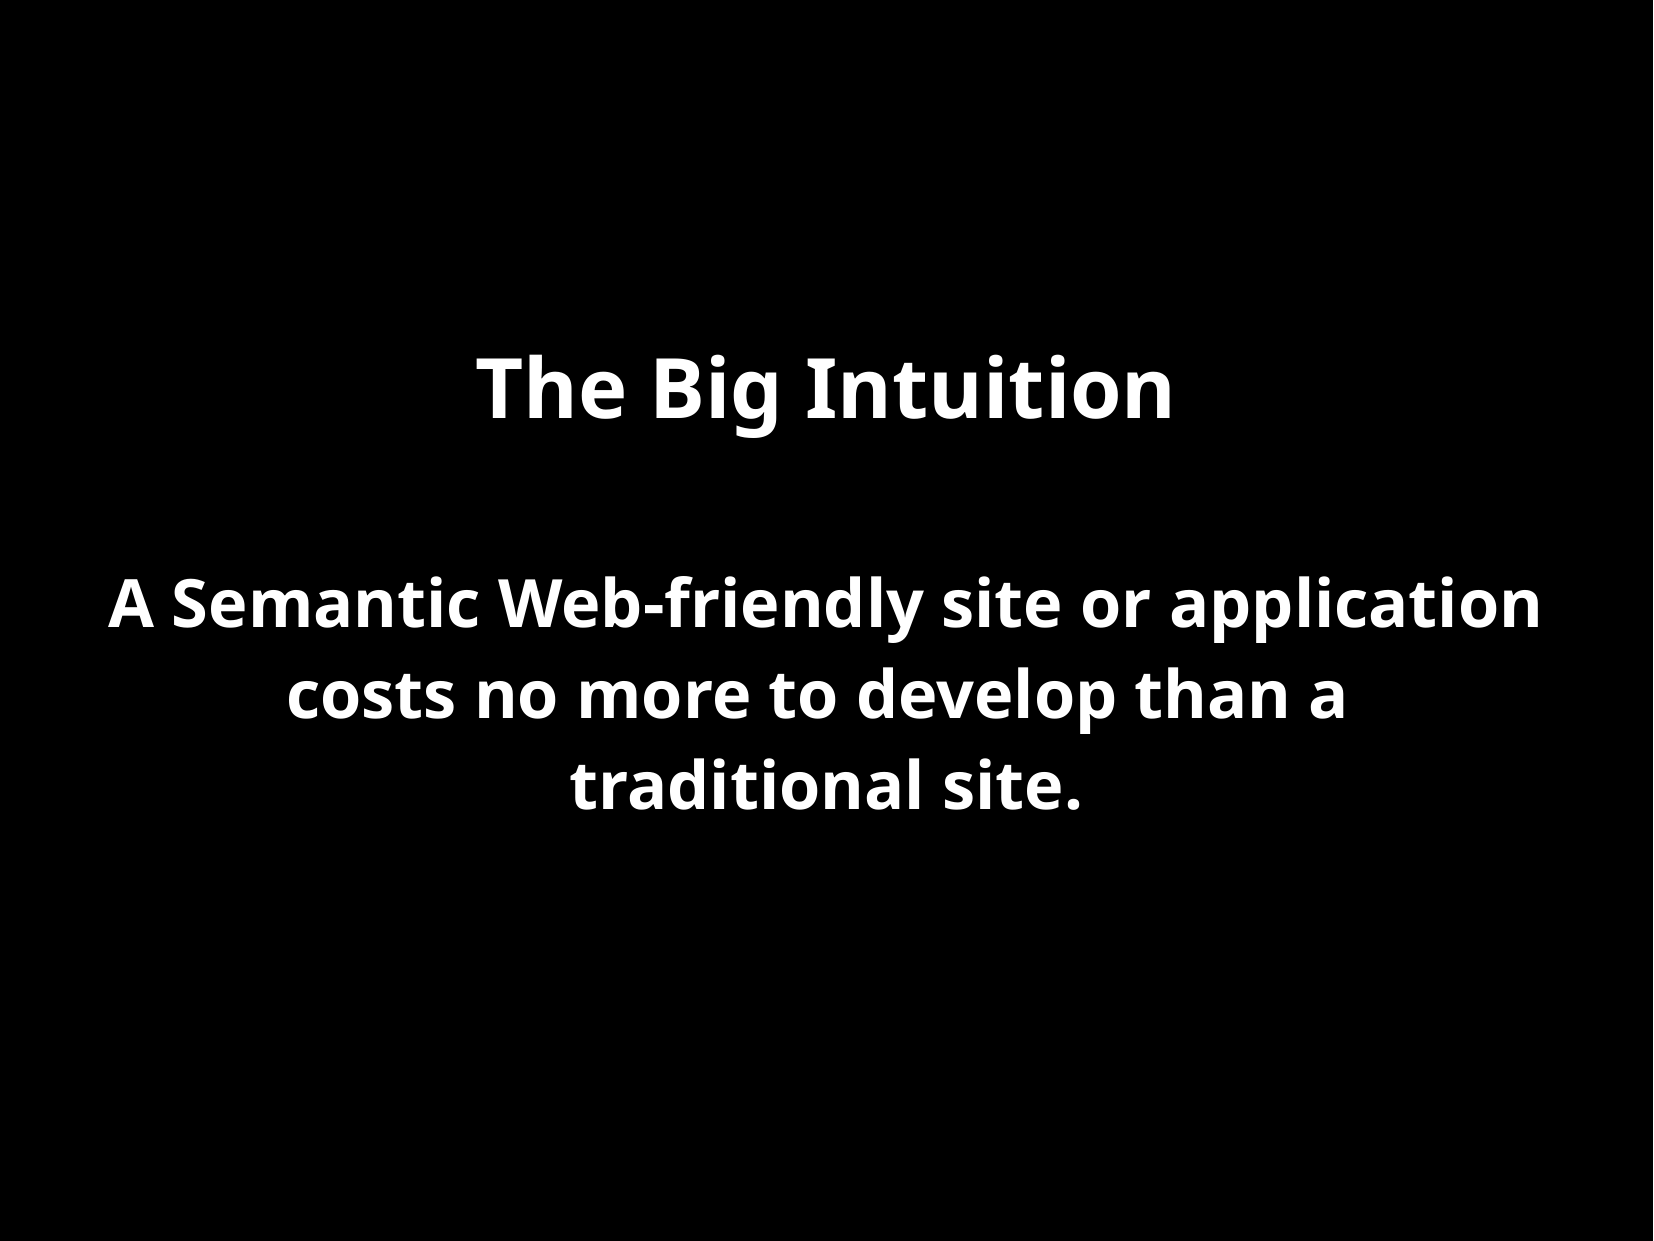

# The Big Intuition
A Semantic Web-friendly site or application costs no more to develop than a
traditional site.